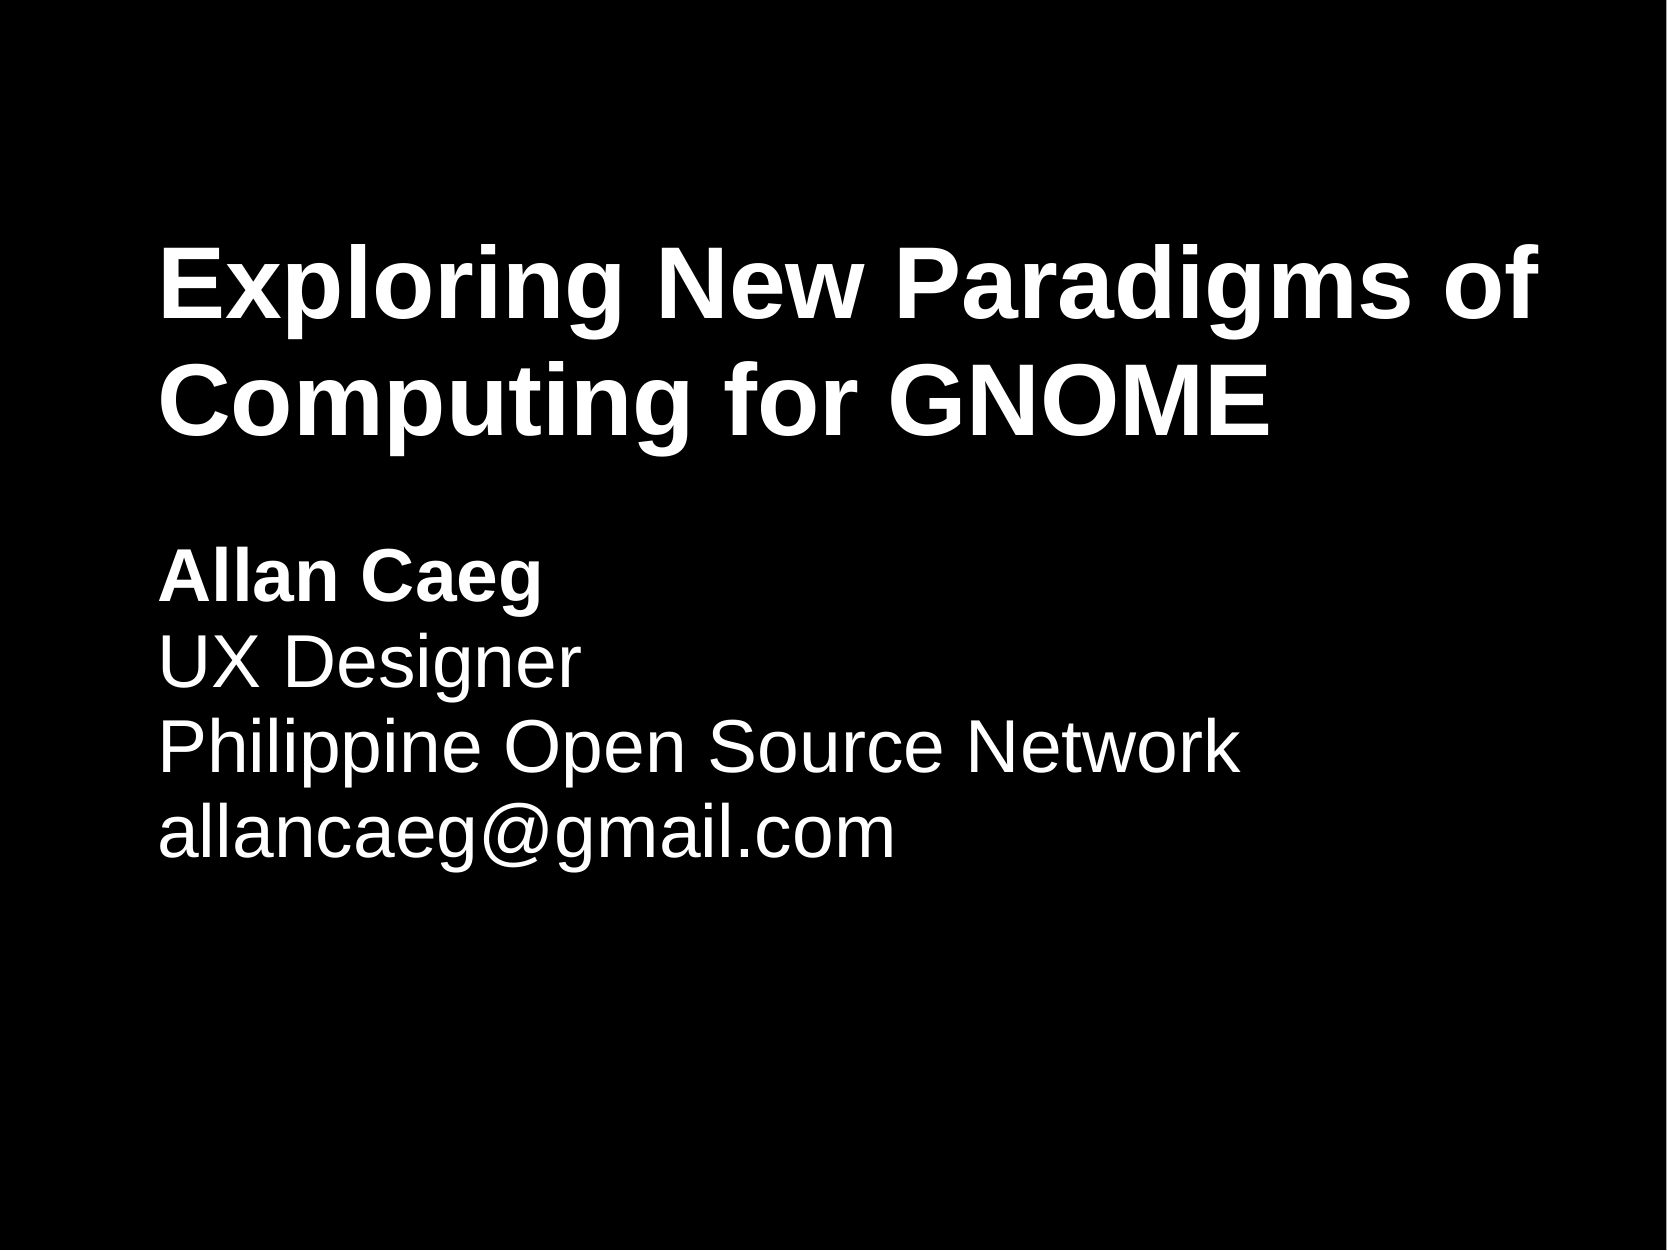

Exploring New Paradigms of Computing for GNOME
Allan Caeg
UX Designer
Philippine Open Source Network
allancaeg@gmail.com